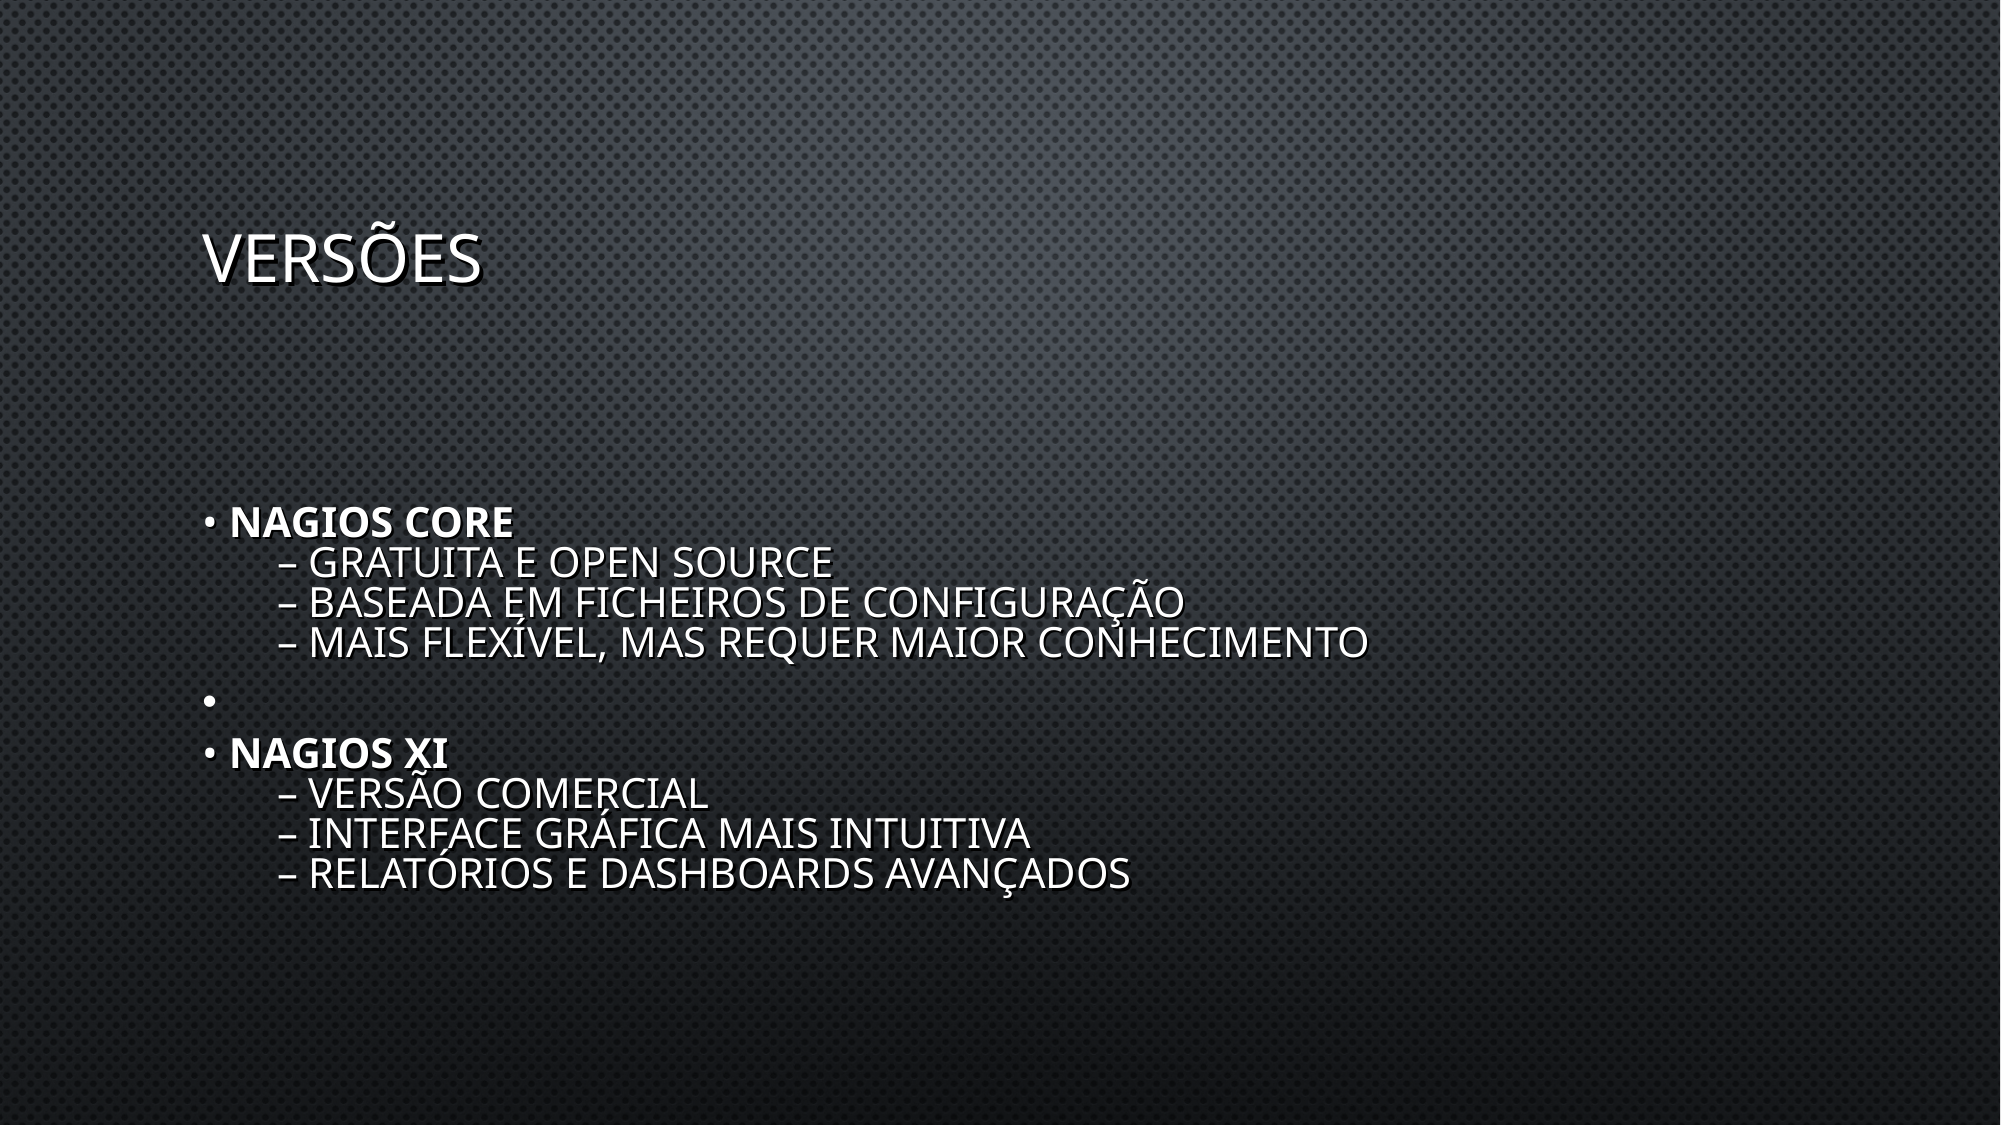

# Versões
• Nagios Core
	– Gratuita e open source
	– Baseada em ficheiros de configuração
	– Mais flexível, mas requer maior conhecimento
• Nagios XI
	– Versão comercial
	– Interface gráfica mais intuitiva
	– Relatórios e dashboards avançados